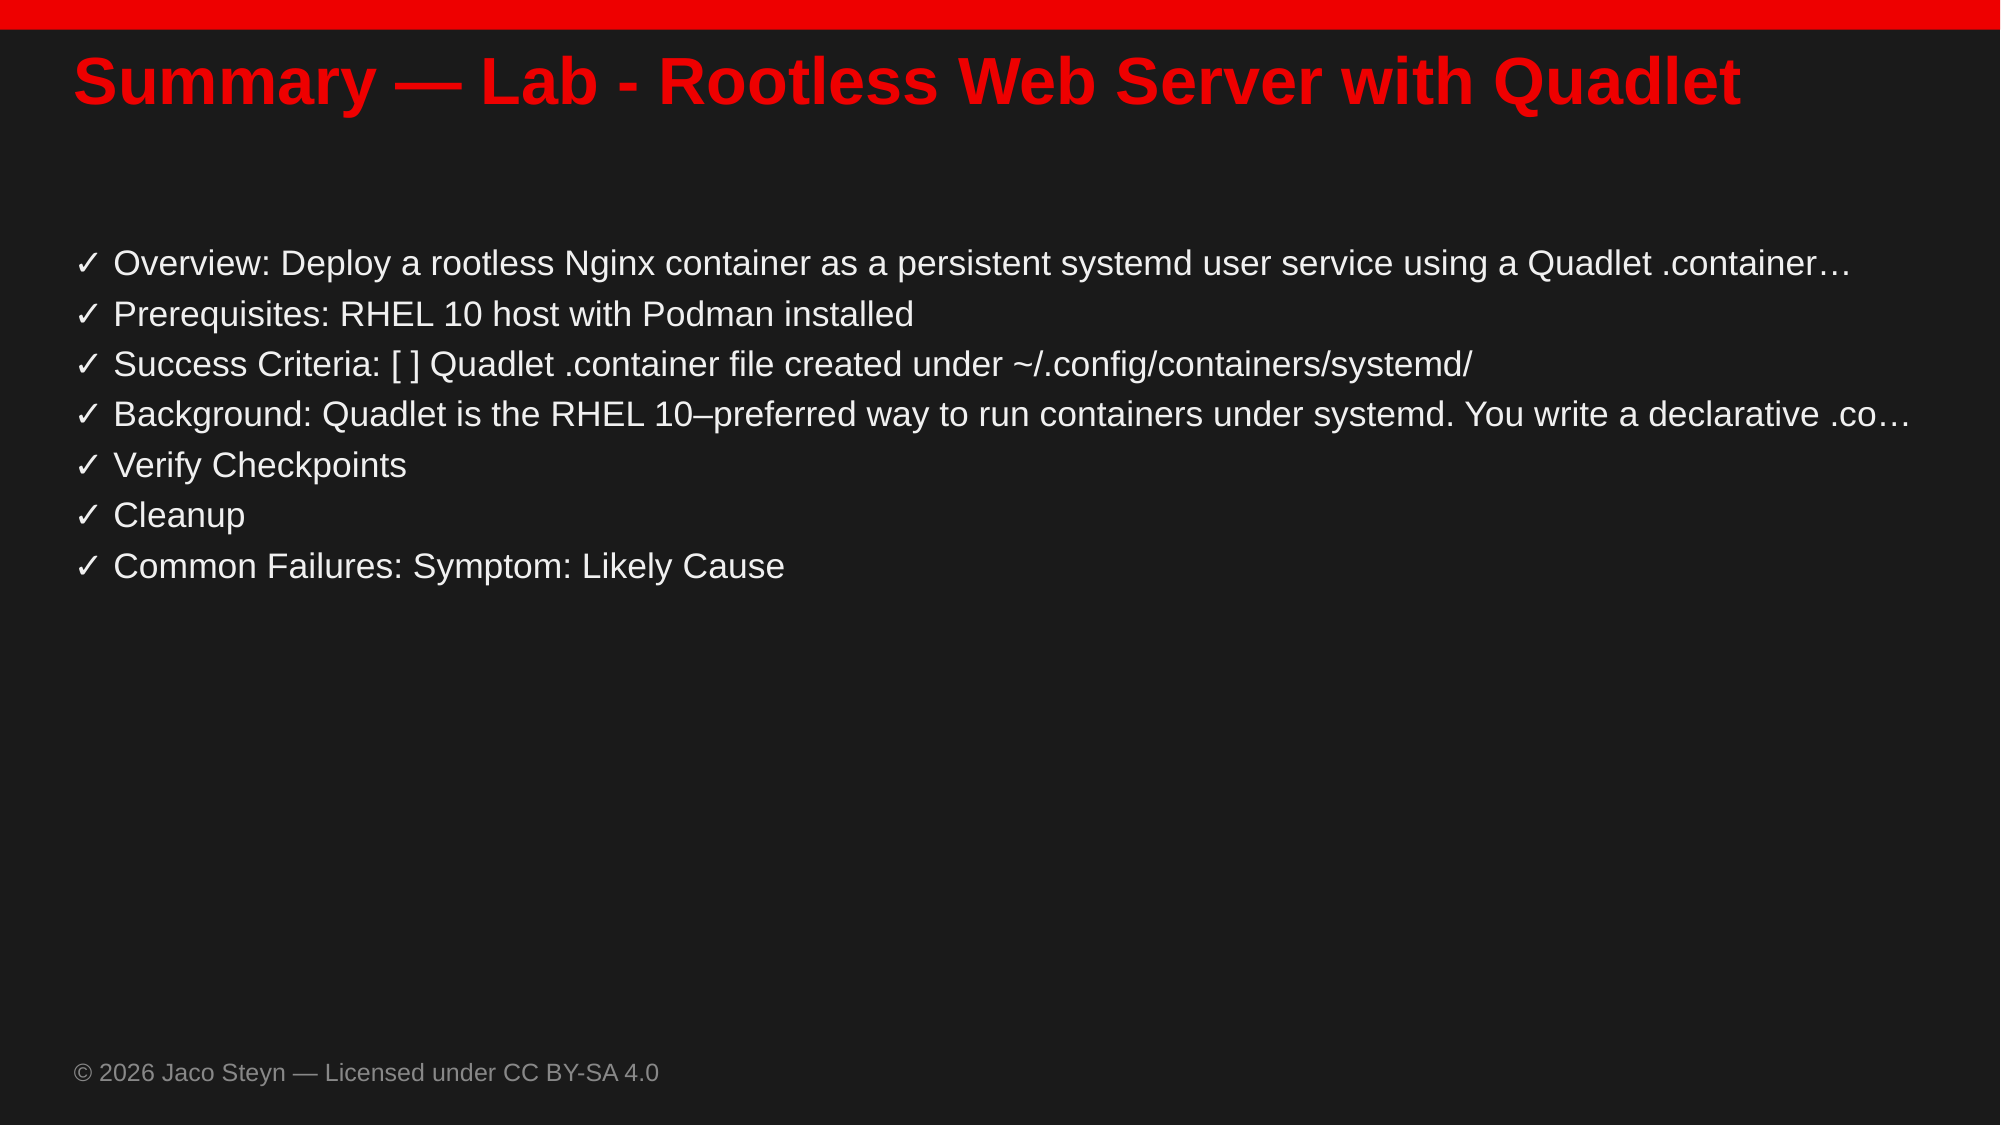

Summary — Lab - Rootless Web Server with Quadlet
✓ Overview: Deploy a rootless Nginx container as a persistent systemd user service using a Quadlet .container…
✓ Prerequisites: RHEL 10 host with Podman installed
✓ Success Criteria: [ ] Quadlet .container file created under ~/.config/containers/systemd/
✓ Background: Quadlet is the RHEL 10–preferred way to run containers under systemd. You write a declarative .co…
✓ Verify Checkpoints
✓ Cleanup
✓ Common Failures: Symptom: Likely Cause
© 2026 Jaco Steyn — Licensed under CC BY-SA 4.0